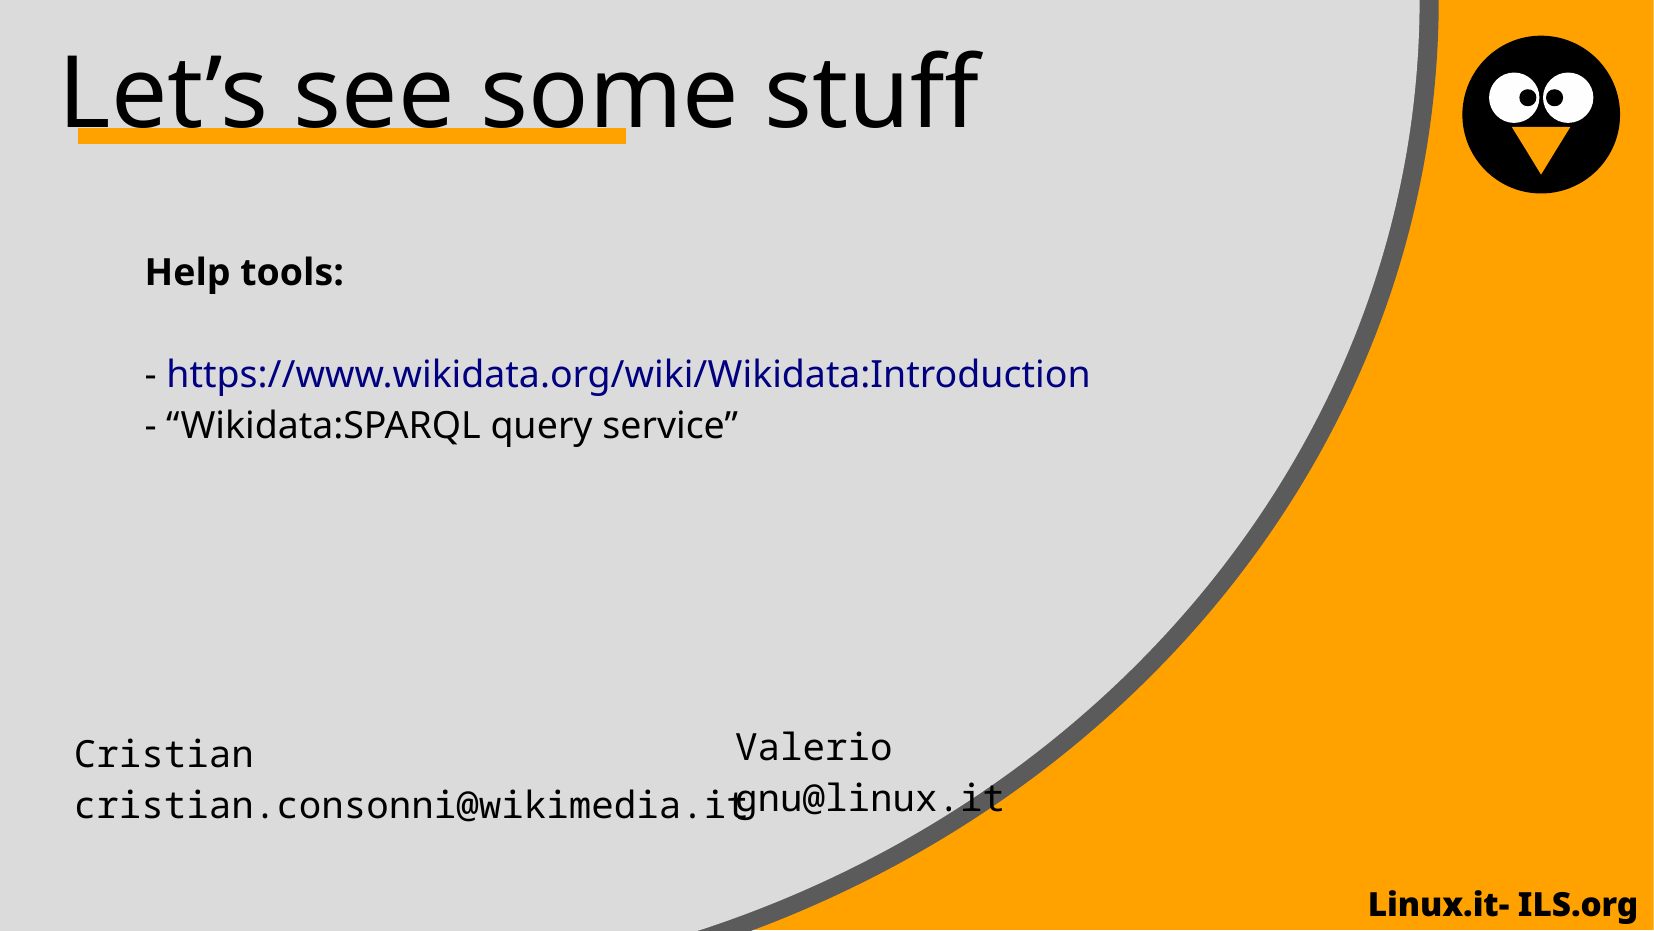

# Let’s see some stuff
Help tools:
- https://www.wikidata.org/wiki/Wikidata:Introduction
- “Wikidata:SPARQL query service”
Valerio
gnu@linux.it
Cristian
cristian.consonni@wikimedia.it
Linux.it- ILS.org